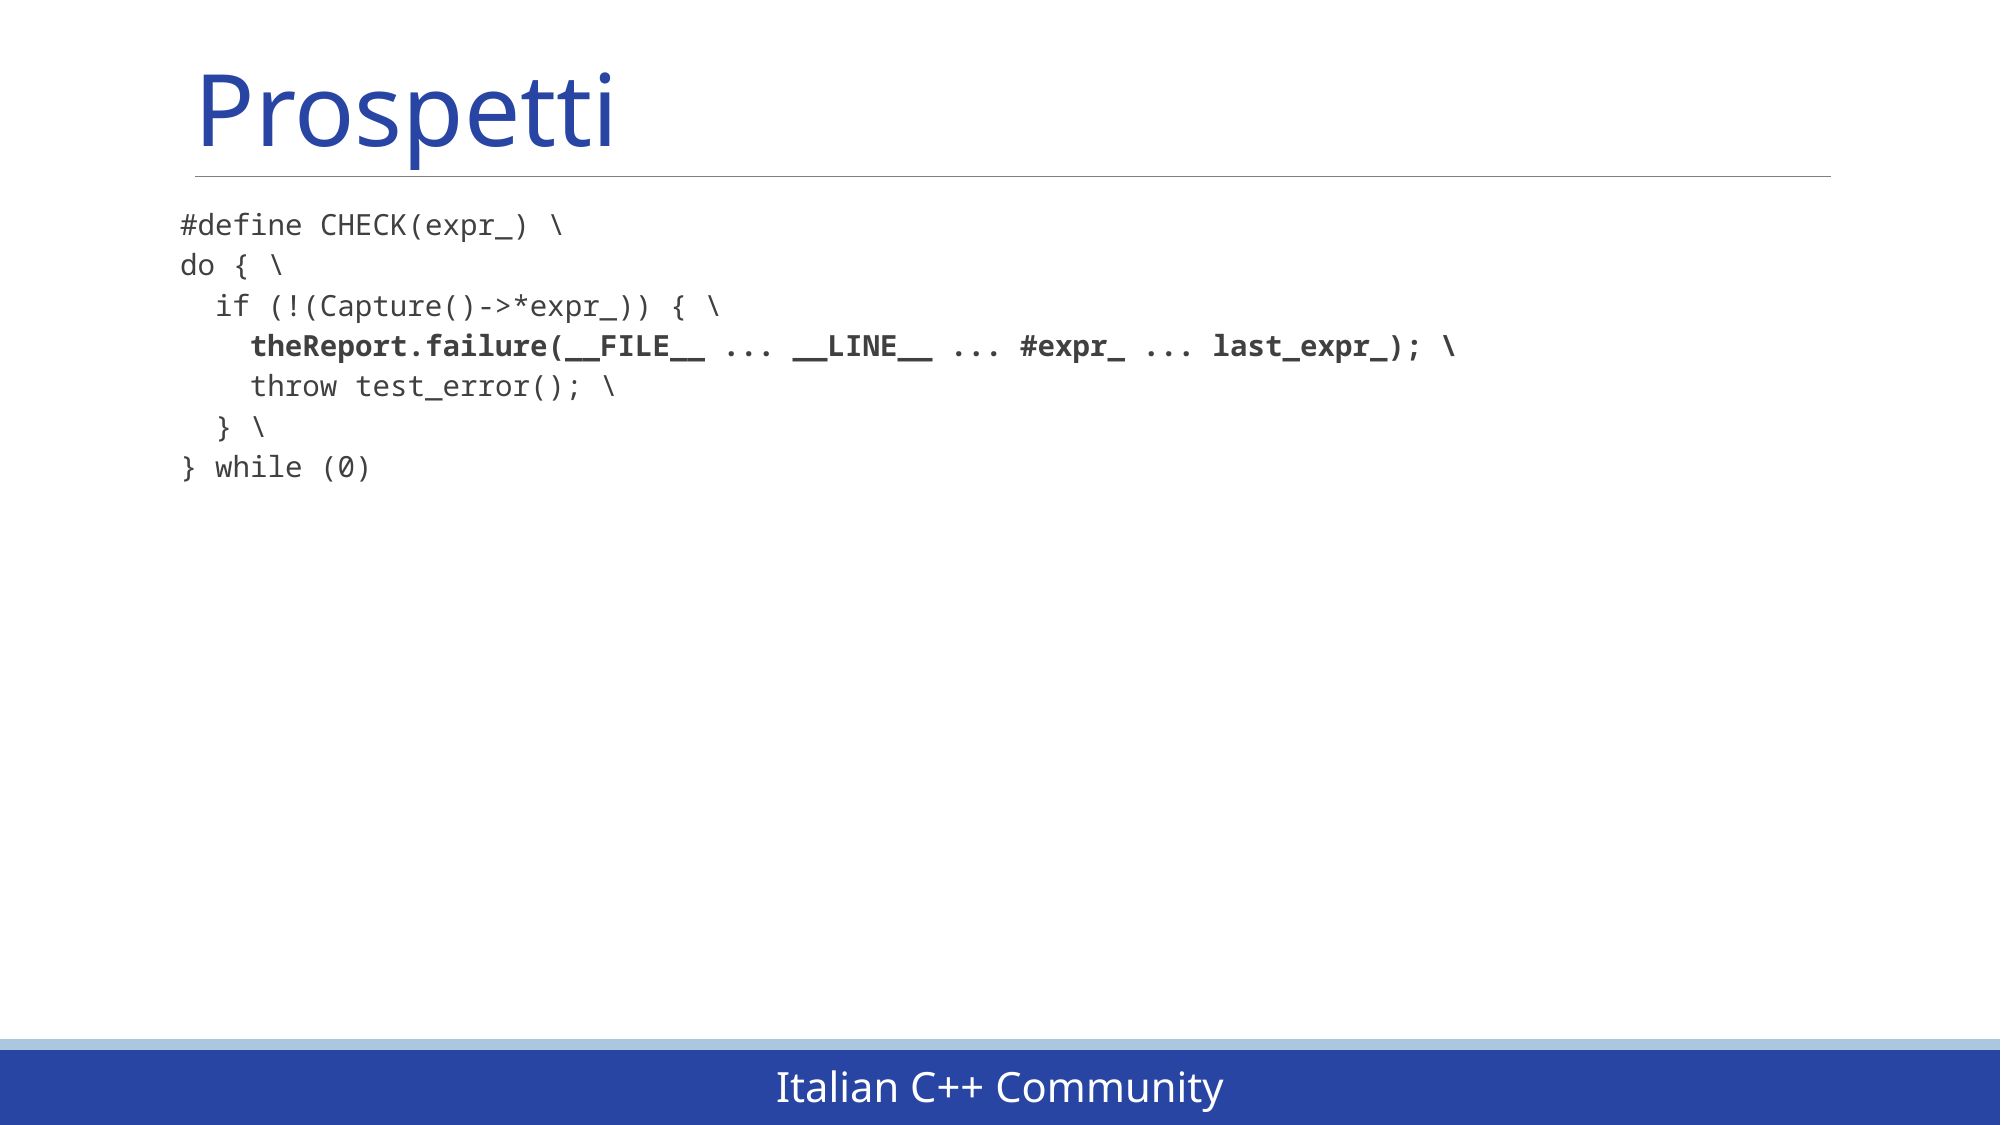

# Prospetti
#define CHECK(expr_) \
do { \
 if (!(Capture()->*expr_)) { \
 theReport.failure(__FILE__ ... __LINE__ ... #expr_ ... last_expr_); \
 throw test_error(); \
 } \
} while (0)